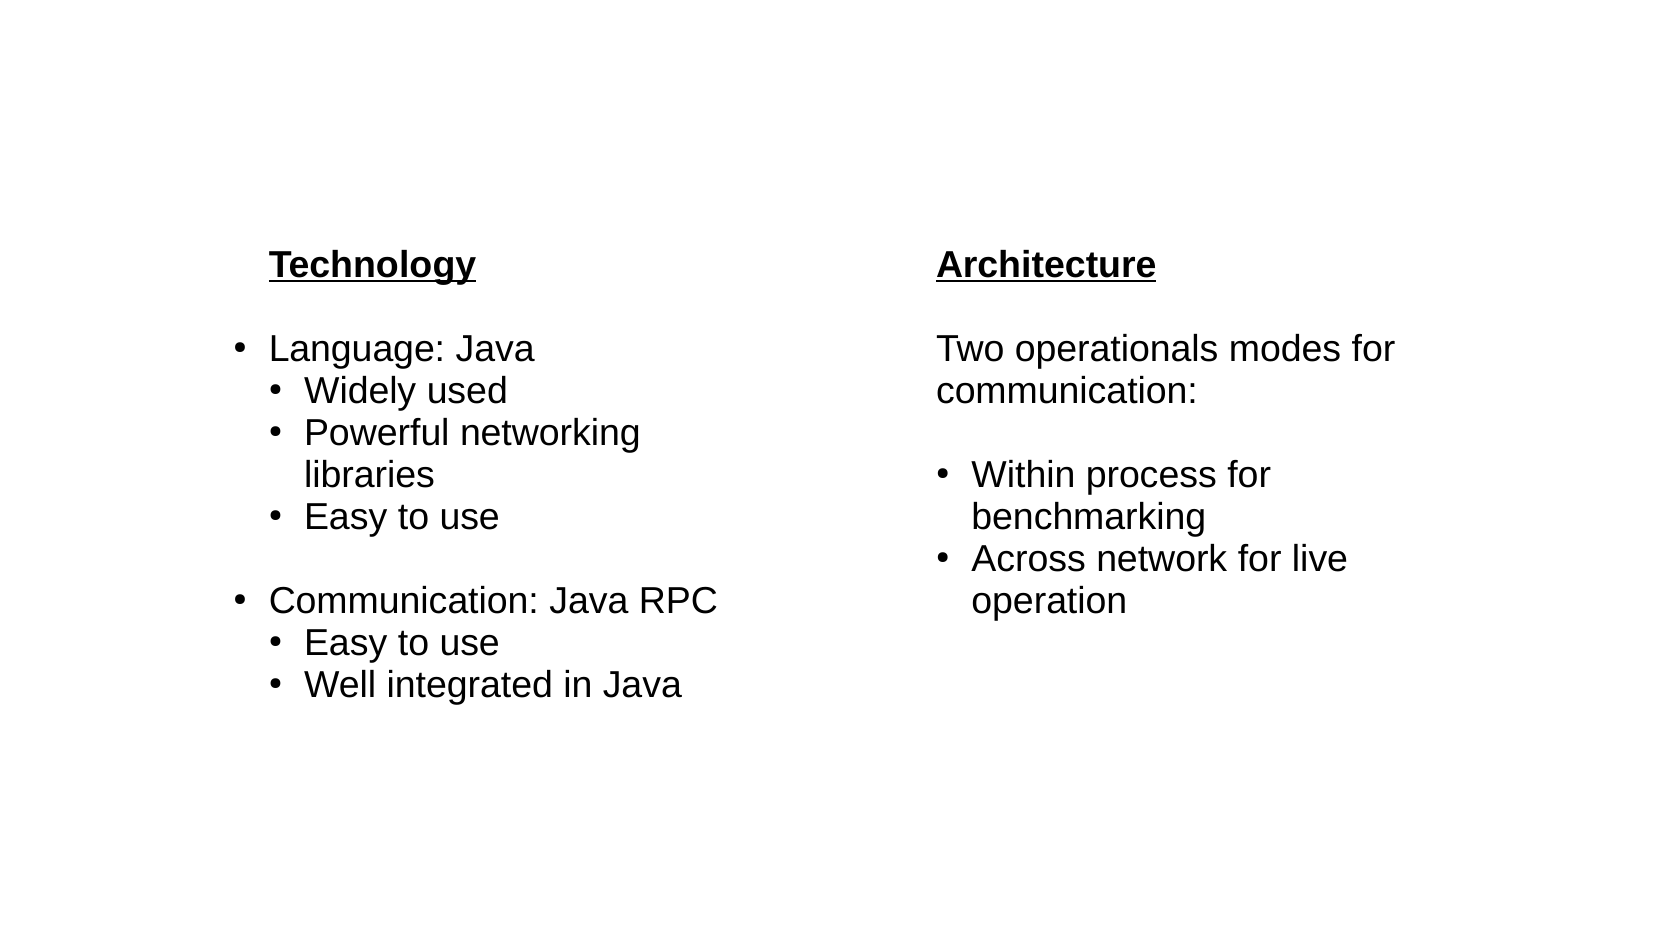

Technology
Language: Java
Widely used
Powerful networking libraries
Easy to use
Communication: Java RPC
Easy to use
Well integrated in Java
Architecture
Two operationals modes for communication:
Within process for benchmarking
Across network for live operation